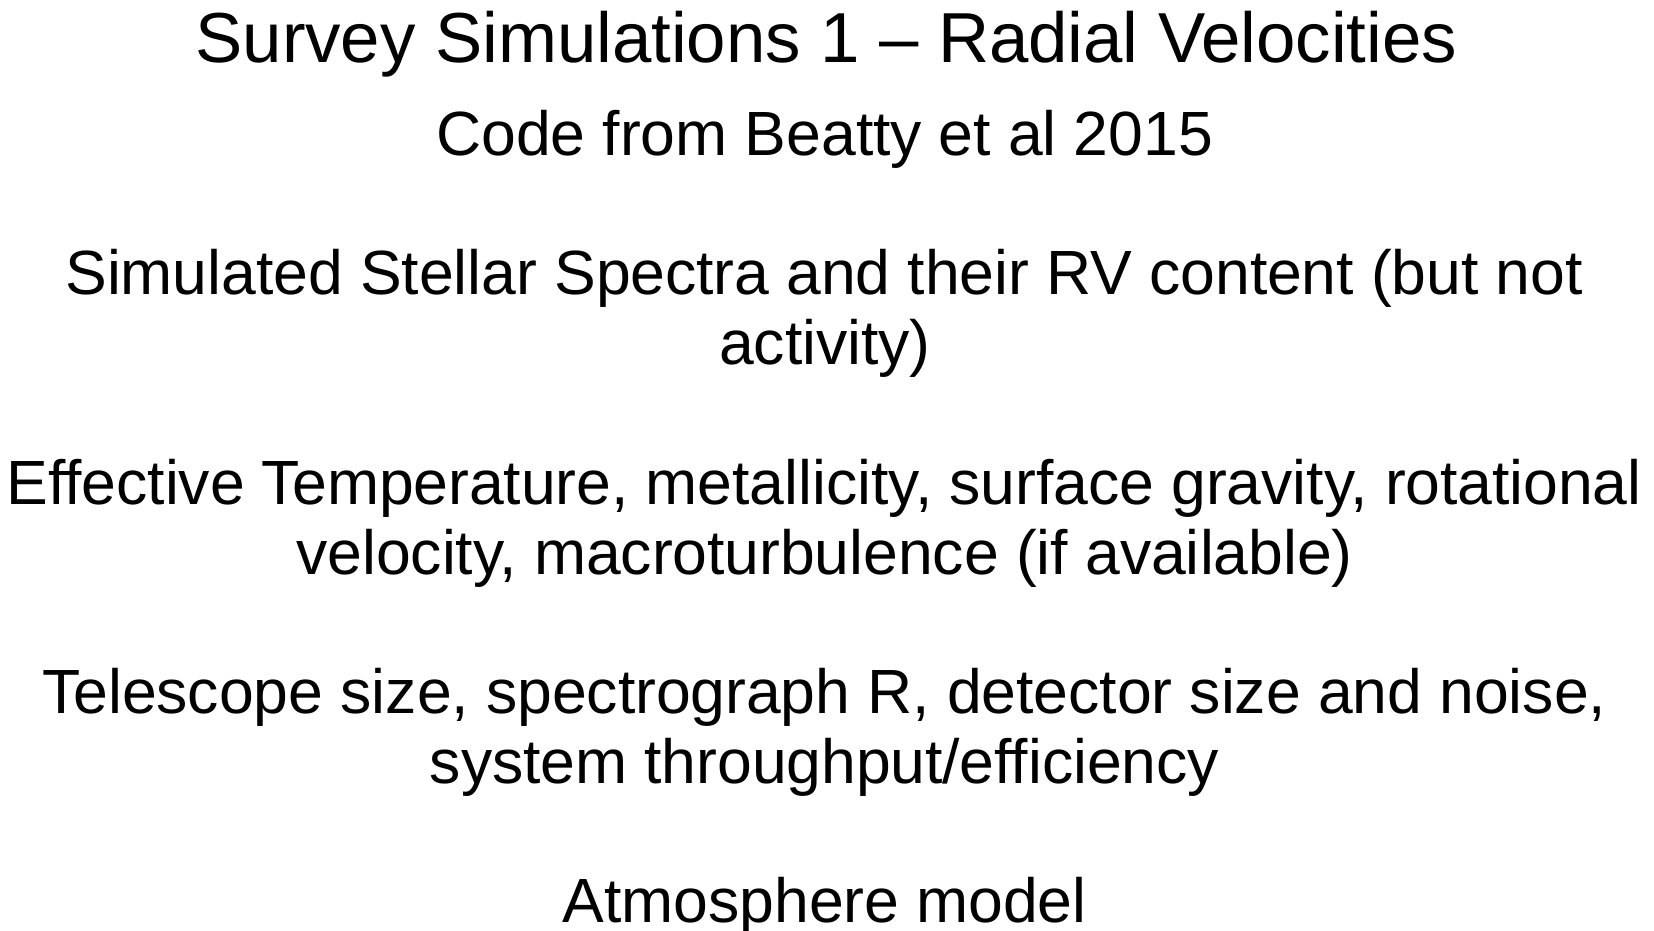

# Survey Simulations 1 – Radial Velocities
Code from Beatty et al 2015
Simulated Stellar Spectra and their RV content (but not activity)
Effective Temperature, metallicity, surface gravity, rotational velocity, macroturbulence (if available)
Telescope size, spectrograph R, detector size and noise, system throughput/efficiency
Atmosphere model